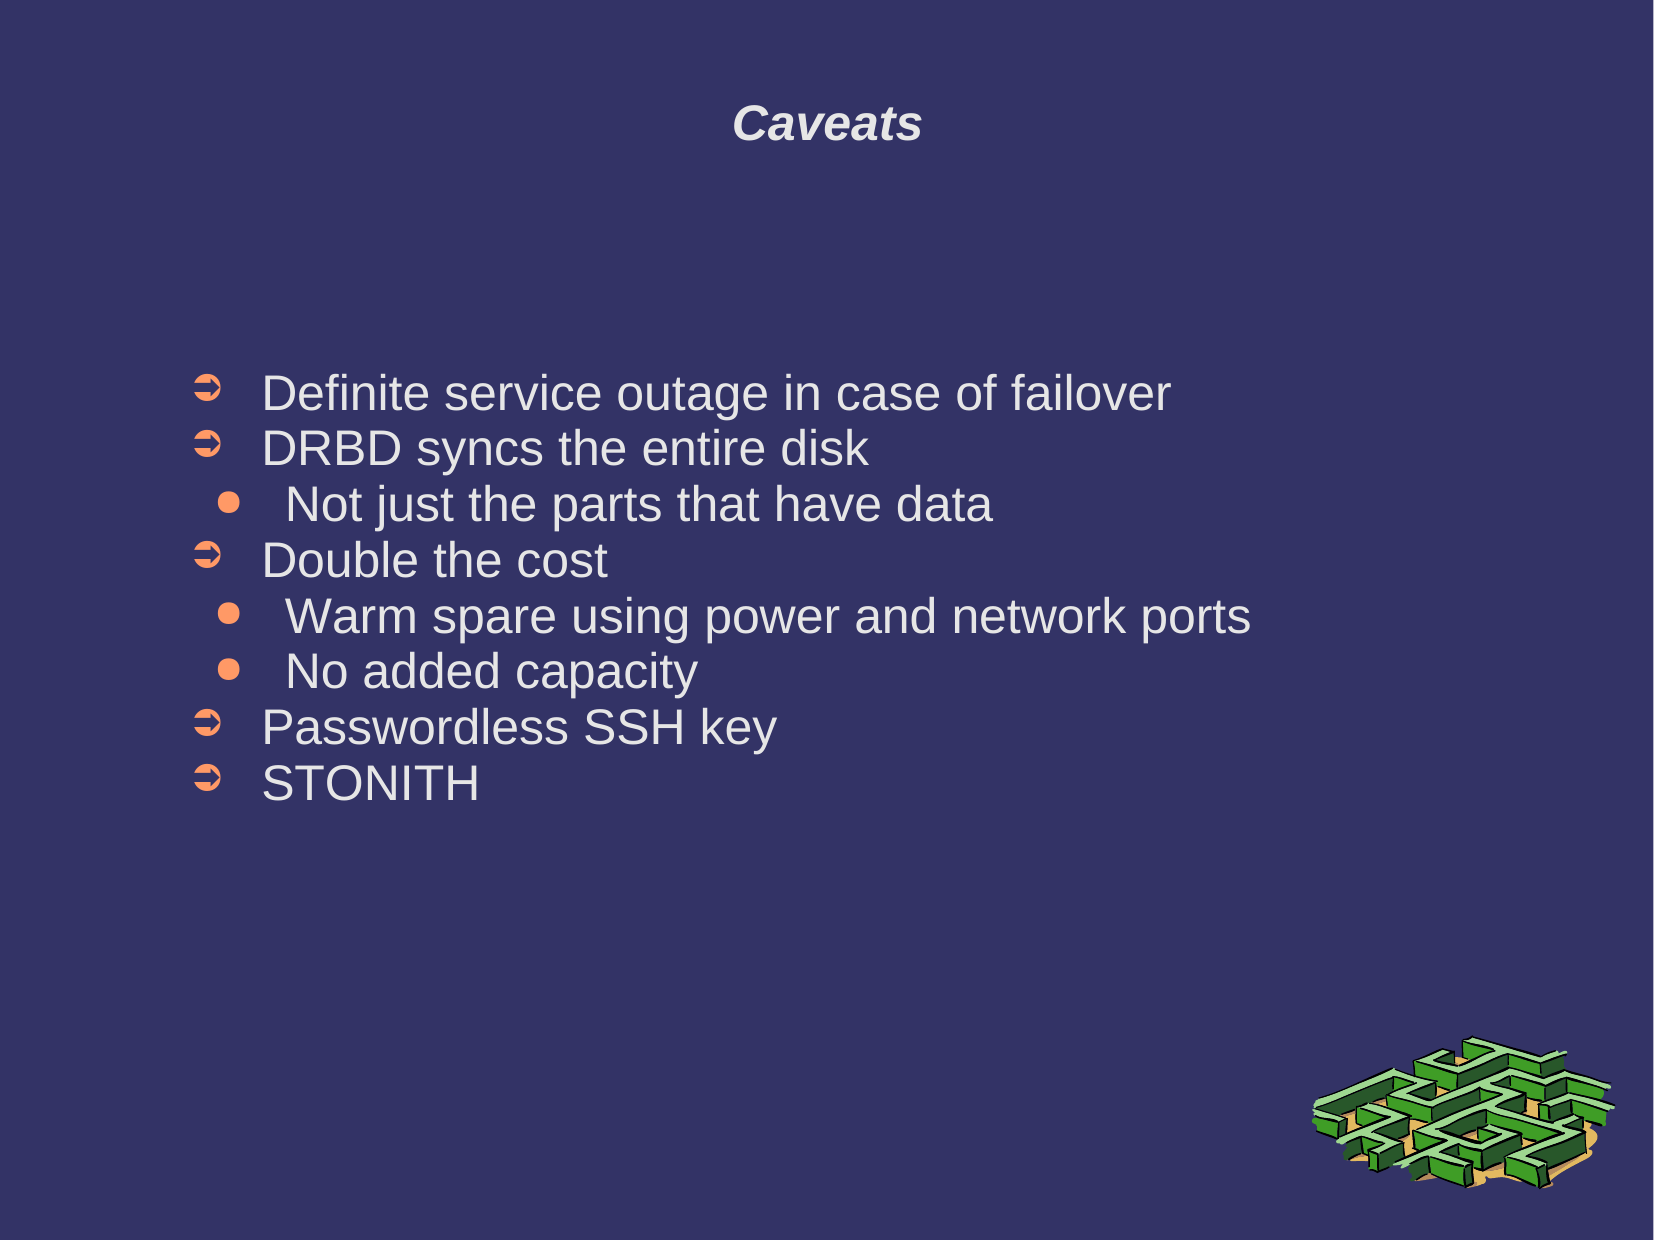

# Caveats
Definite service outage in case of failover
DRBD syncs the entire disk
Not just the parts that have data
Double the cost
Warm spare using power and network ports
No added capacity
Passwordless SSH key
STONITH